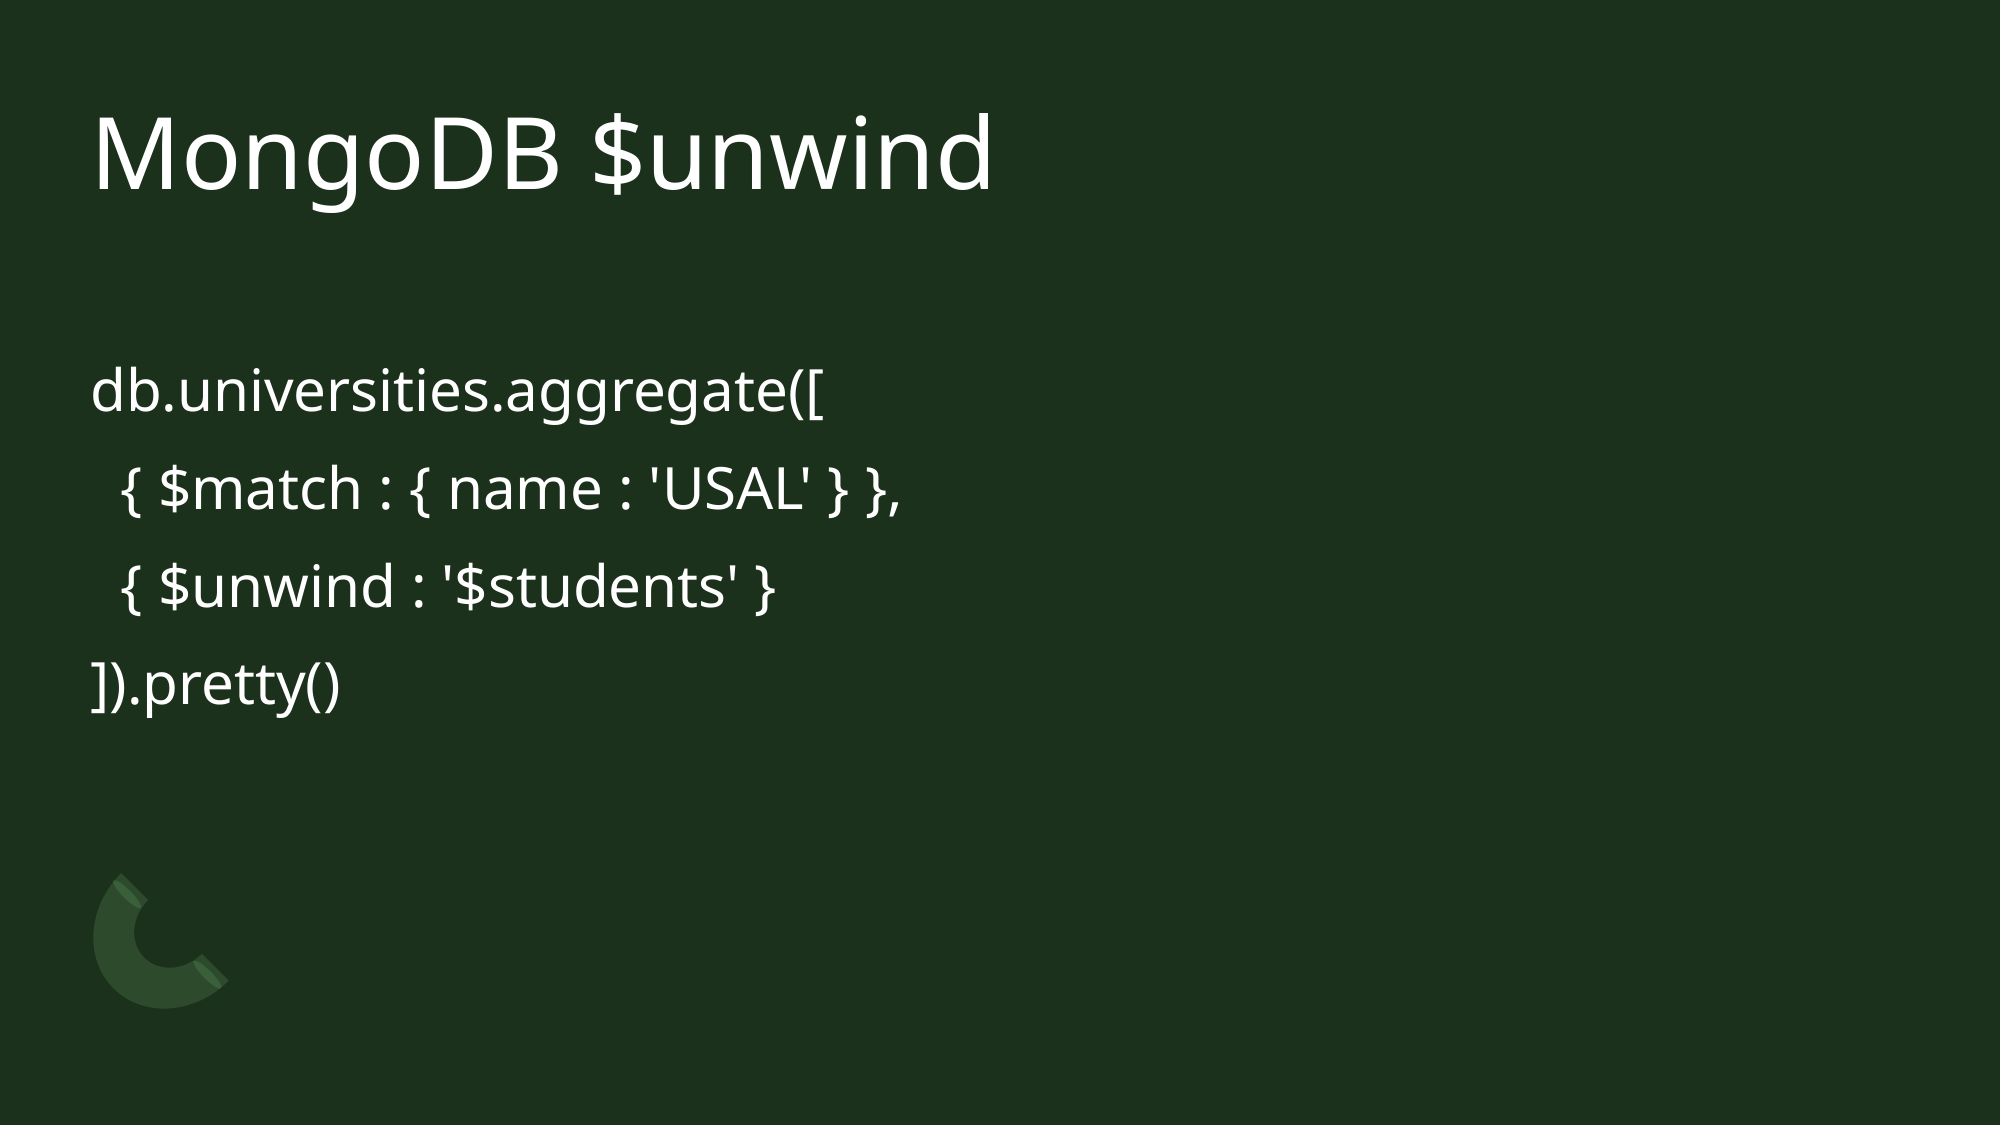

# MongoDB $unwind
db.universities.aggregate([
 { $match : { name : 'USAL' } },
 { $unwind : '$students' }
]).pretty()